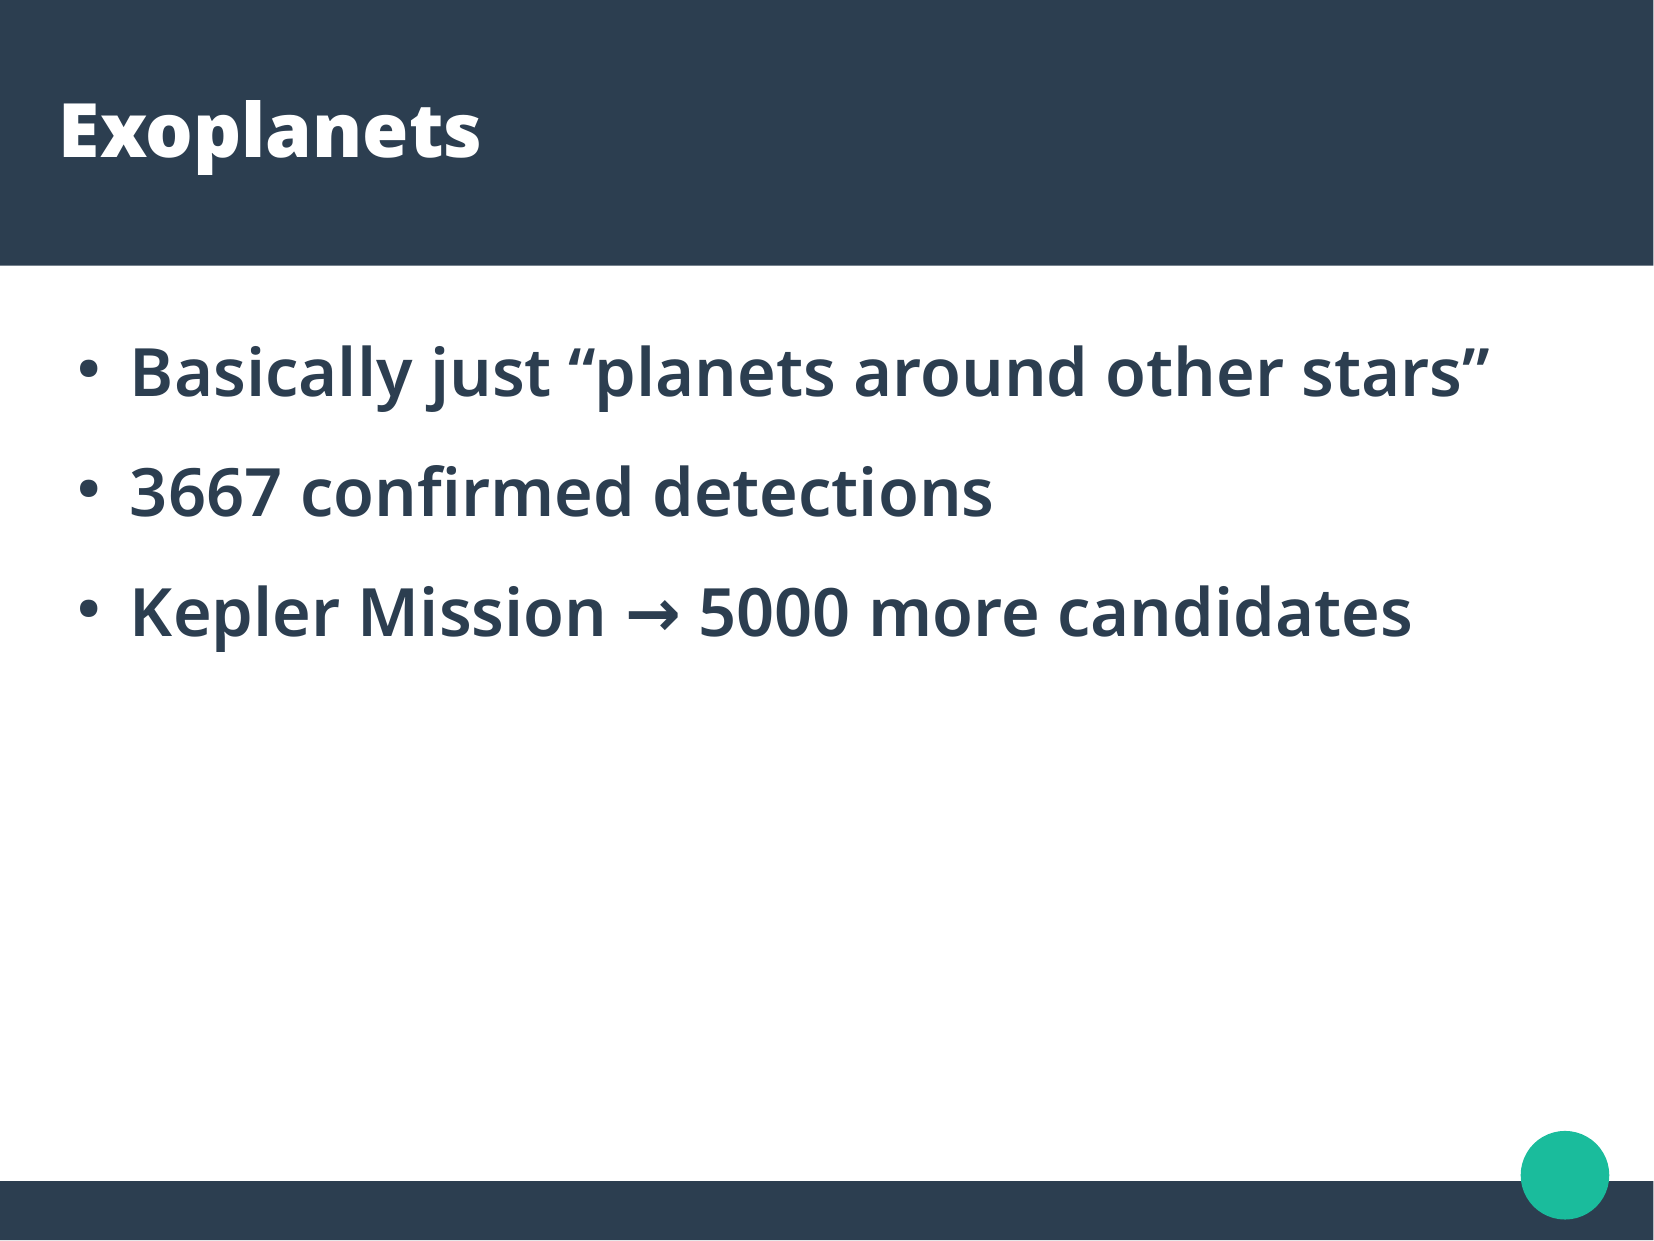

# Exoplanets
Basically just “planets around other stars”
3667 confirmed detections
Kepler Mission → 5000 more candidates